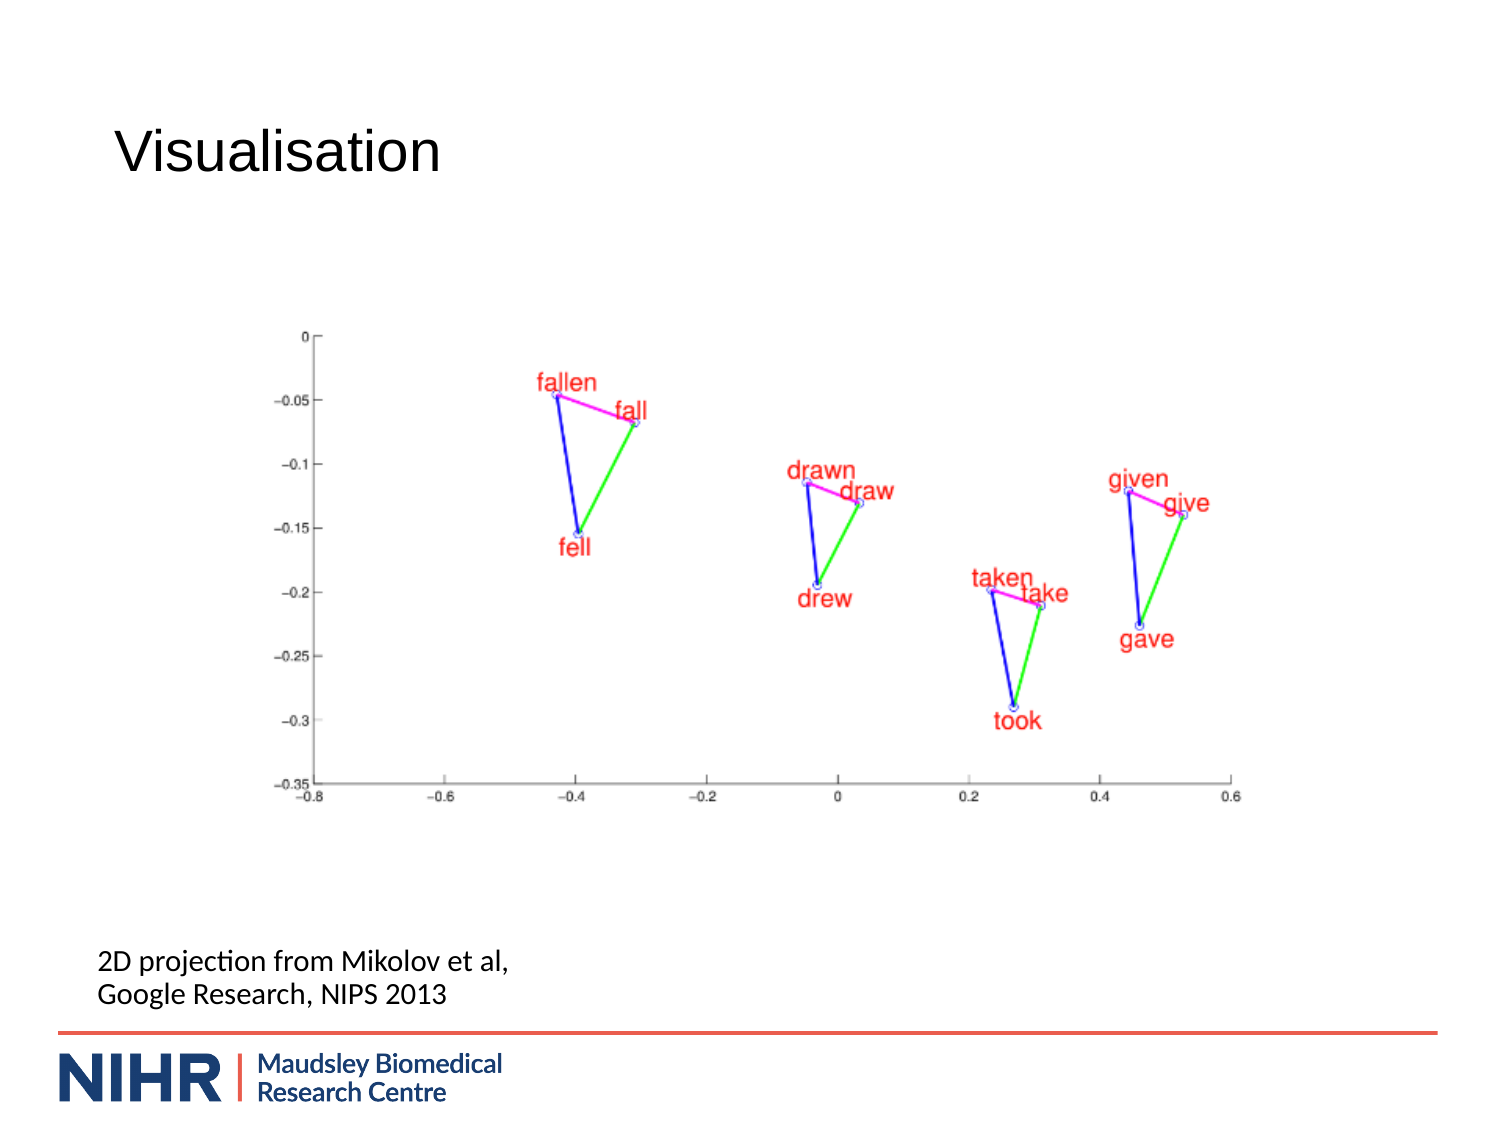

Visualisation
# 2D projection from Mikolov et al, Google Research, NIPS 2013